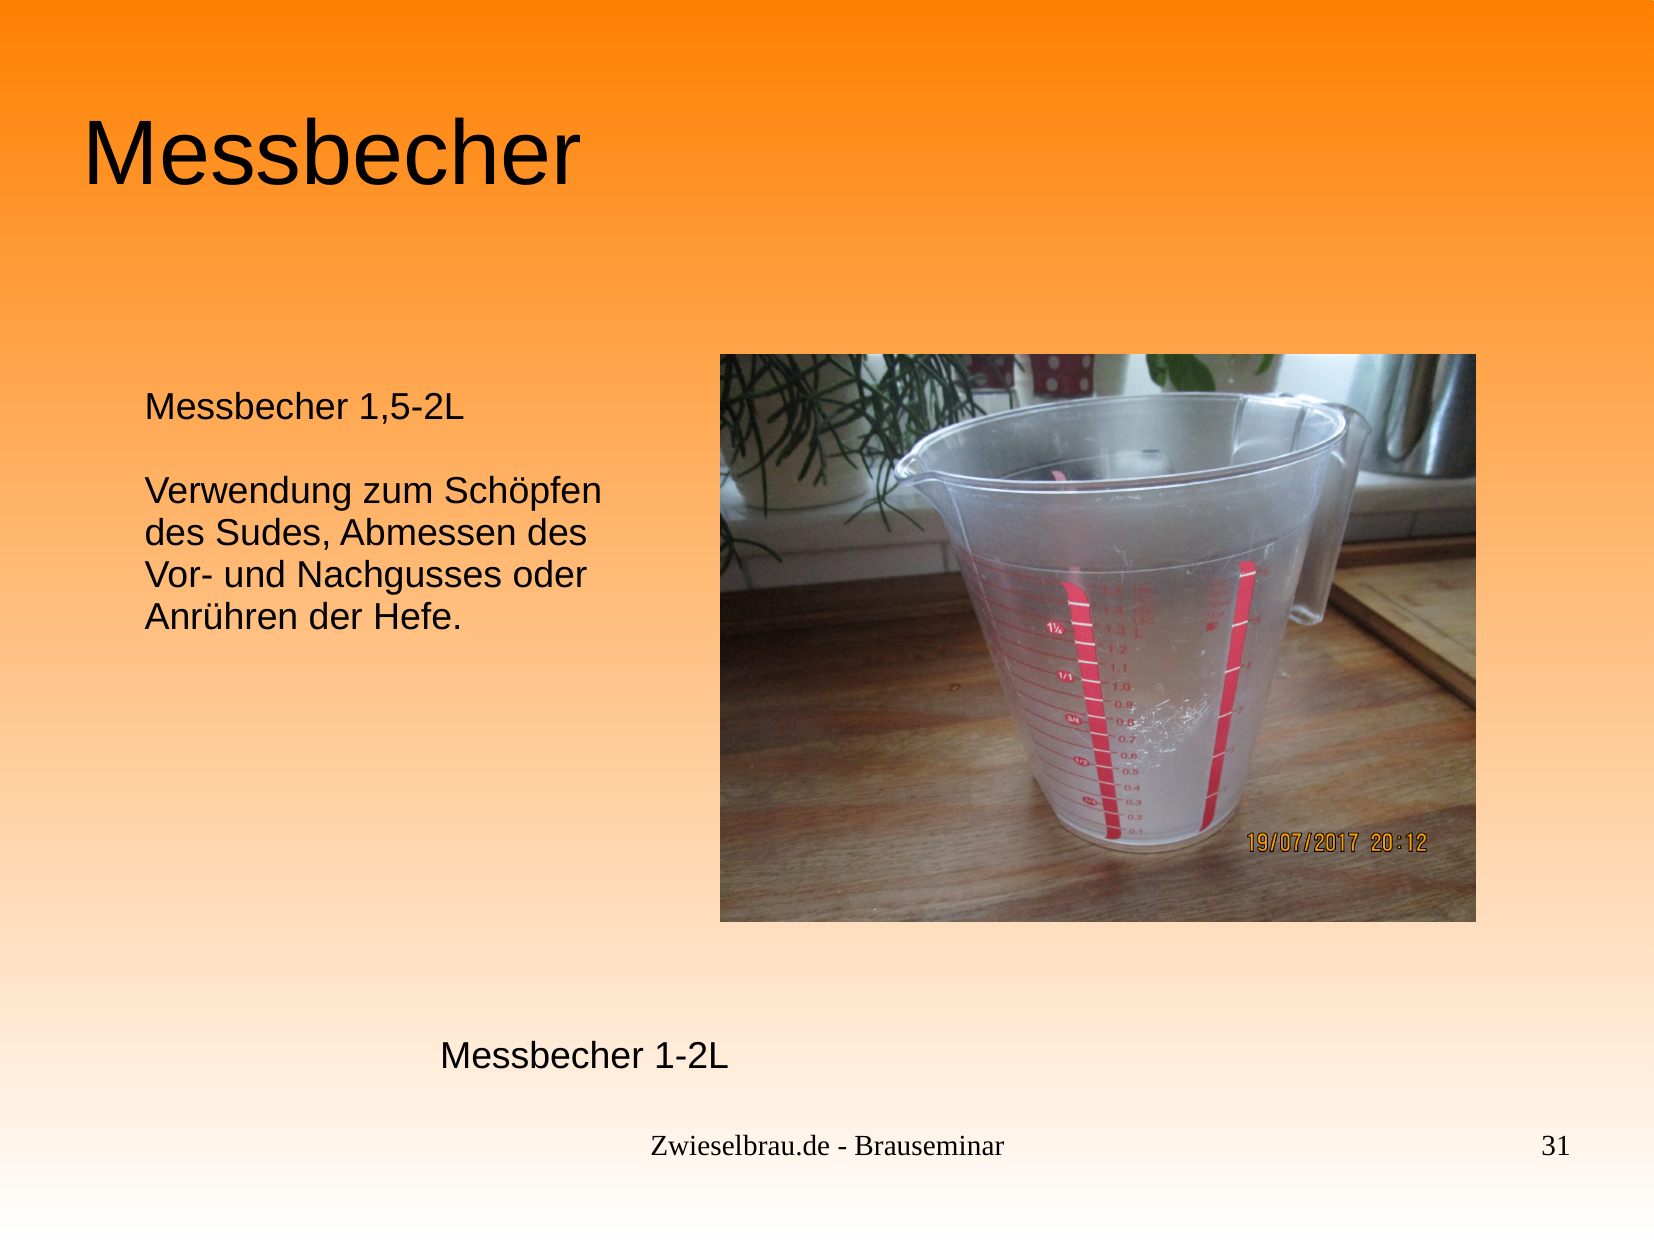

# Messbecher
Messbecher 1,5-2L
Verwendung zum Schöpfen des Sudes, Abmessen des Vor- und Nachgusses oder Anrühren der Hefe.
Messbecher 1-2L
Zwieselbrau.de - Brauseminar
31